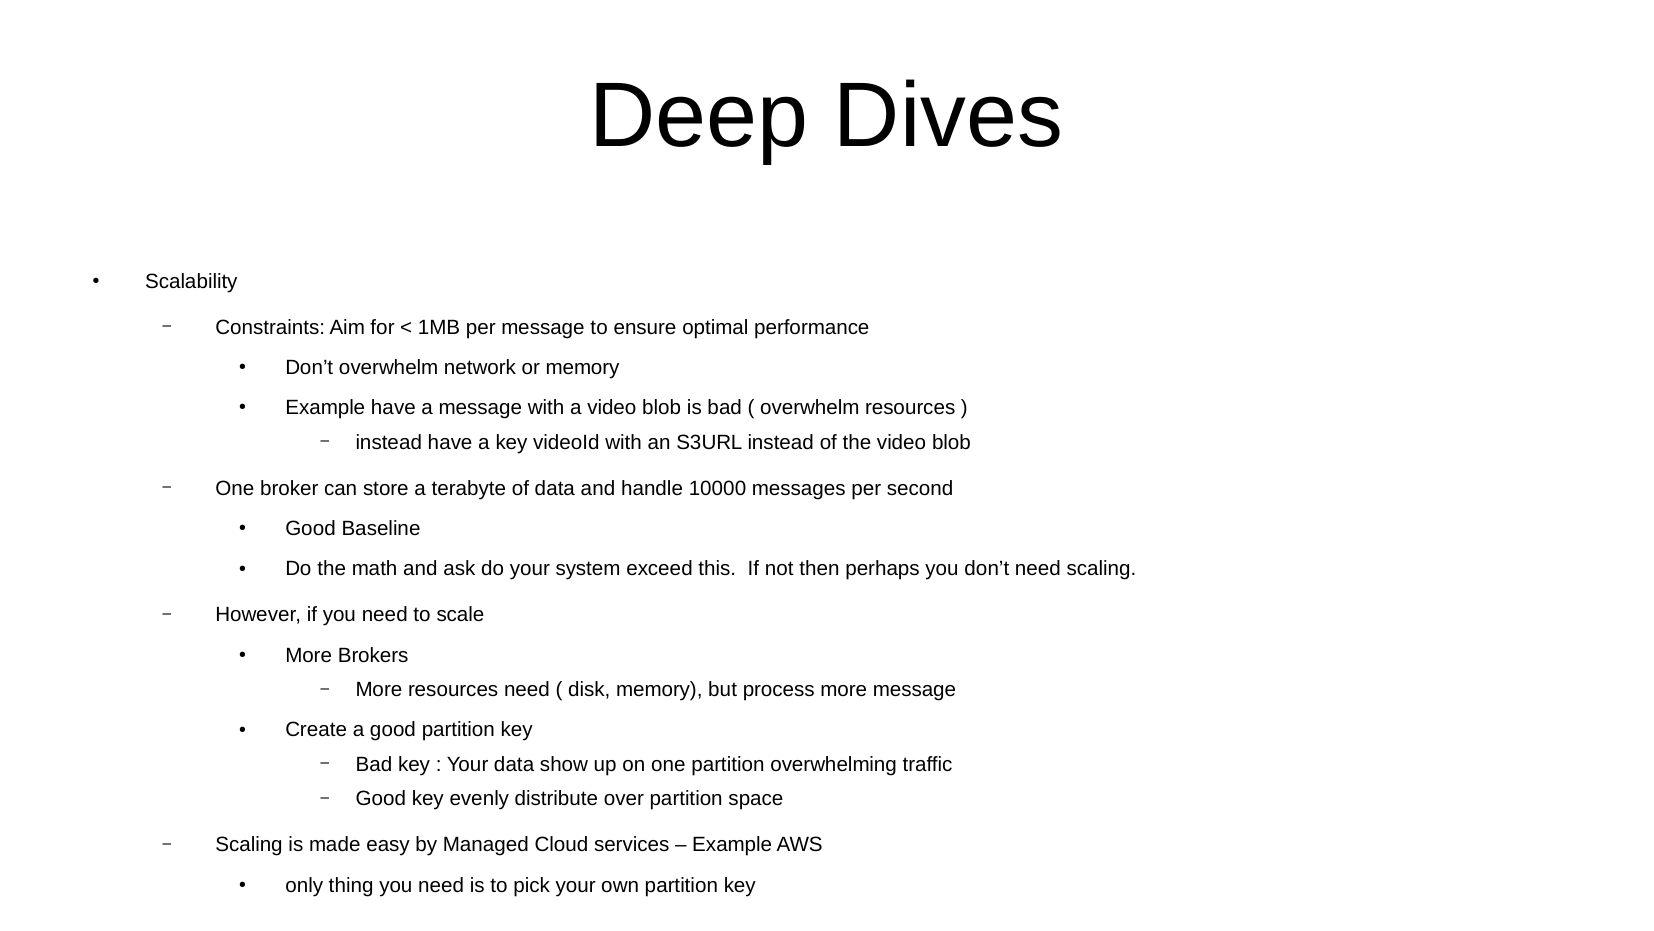

# Deep Dives
Scalability
Constraints: Aim for < 1MB per message to ensure optimal performance
Don’t overwhelm network or memory
Example have a message with a video blob is bad ( overwhelm resources )
instead have a key videoId with an S3URL instead of the video blob
One broker can store a terabyte of data and handle 10000 messages per second
Good Baseline
Do the math and ask do your system exceed this. If not then perhaps you don’t need scaling.
However, if you need to scale
More Brokers
More resources need ( disk, memory), but process more message
Create a good partition key
Bad key : Your data show up on one partition overwhelming traffic
Good key evenly distribute over partition space
Scaling is made easy by Managed Cloud services – Example AWS
only thing you need is to pick your own partition key